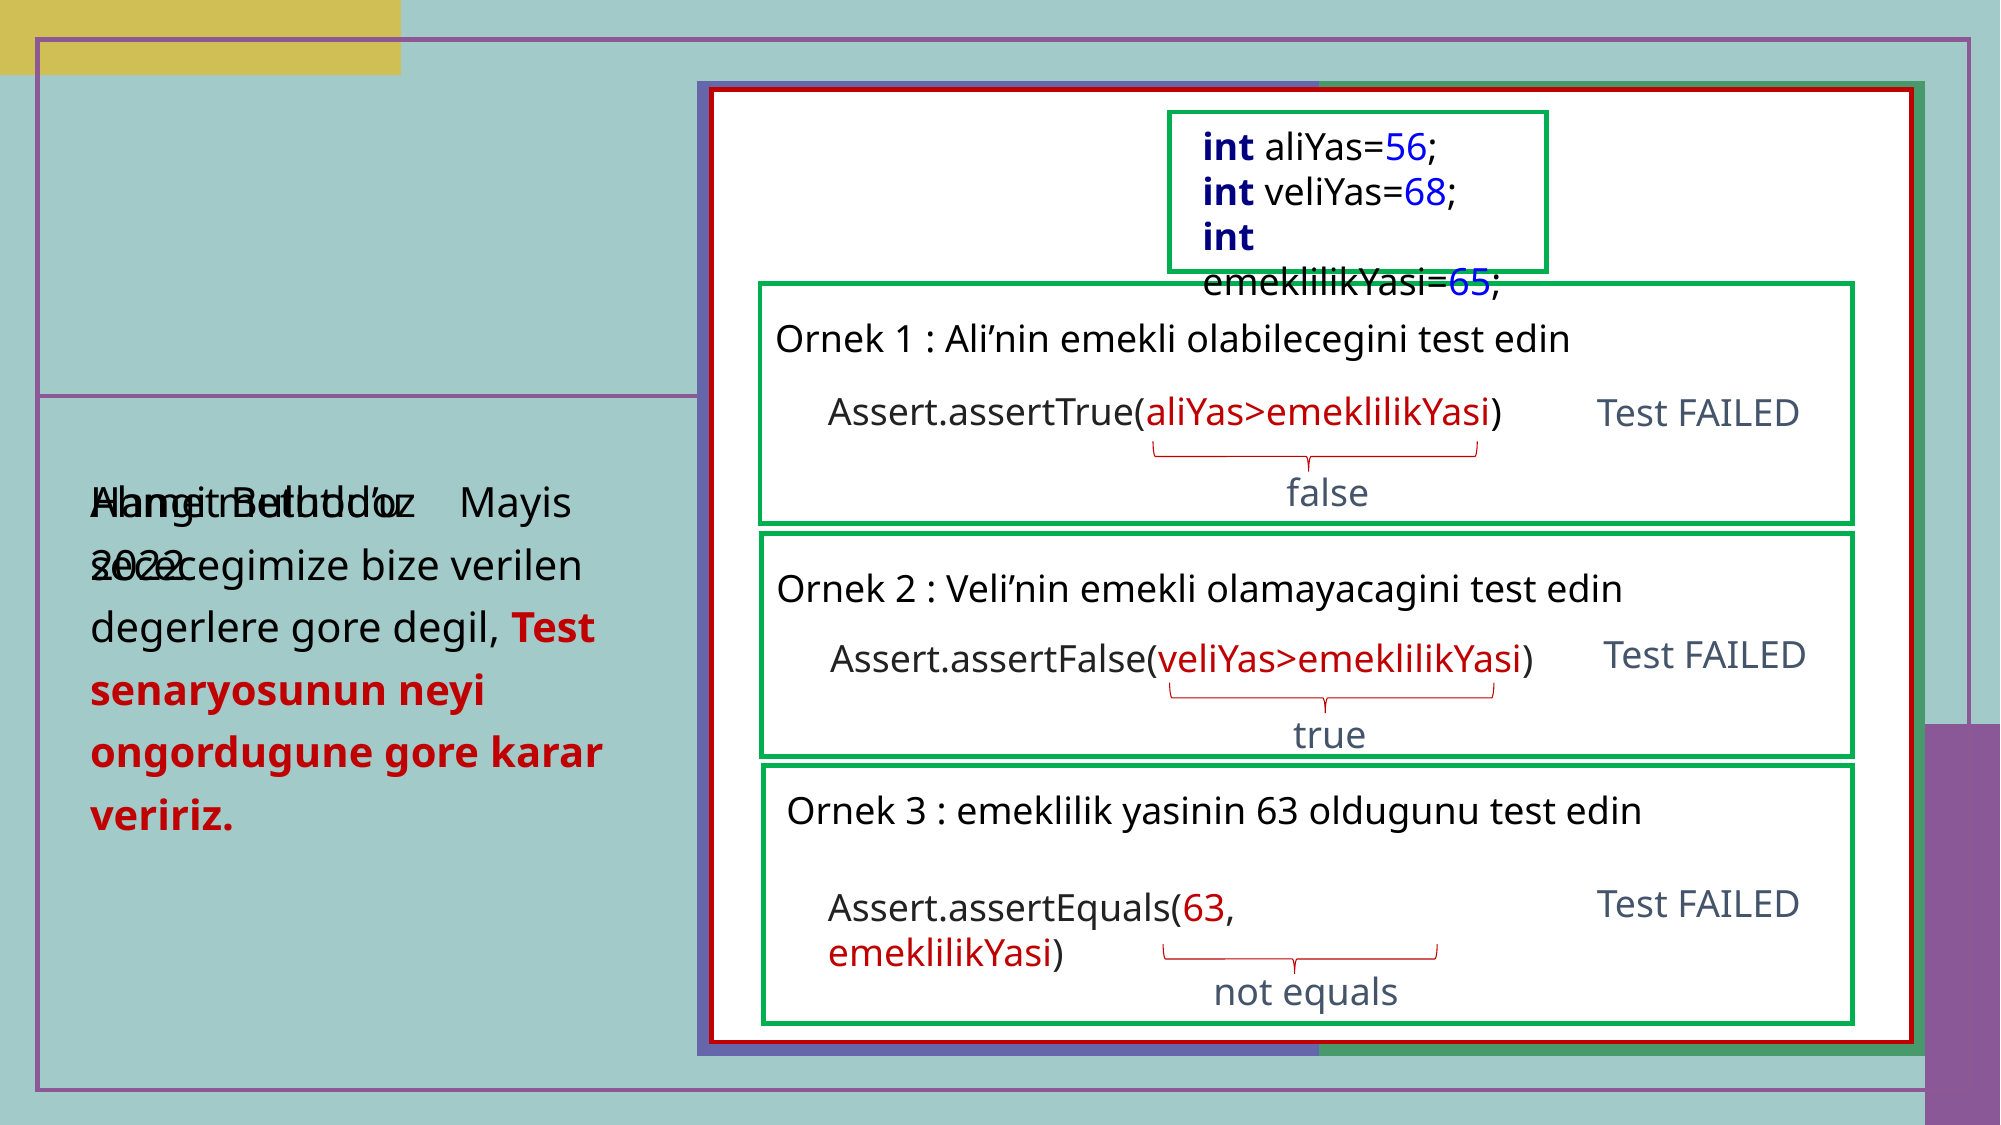

int aliYas=56;
int veliYas=68;
int emeklilikYasi=65;
# Assertion Method’lari
Ornek 1 : Ali’nin emekli olabilecegini test edin
Assert.assertTrue(aliYas>emeklilikYasi)
Test FAILED
Hangi method’u sececegimize bize verilen degerlere gore degil, Test senaryosunun neyi ongordugune gore karar veririz.
Ahmet Bulutluoz Mayis 2022
false
Ornek 2 : Veli’nin emekli olamayacagini test edin
Test FAILED
Assert.assertFalse(veliYas>emeklilikYasi)
true
Ornek 3 : emeklilik yasinin 63 oldugunu test edin
Test FAILED
Assert.assertEquals(63, emeklilikYasi)
not equals